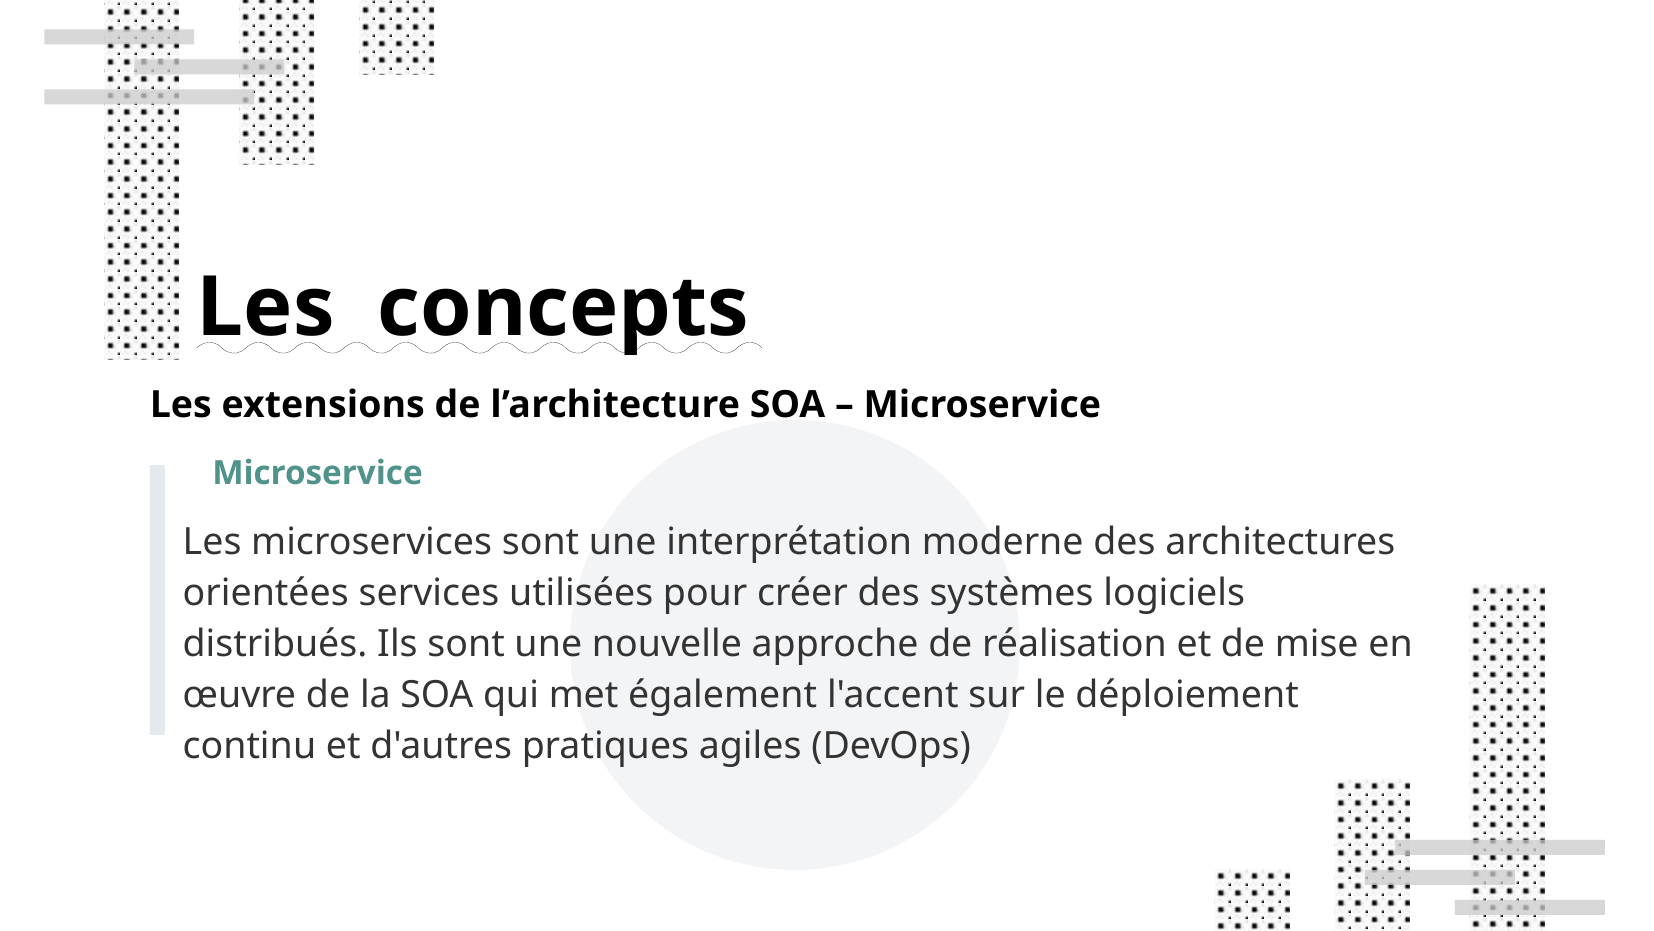

Les concepts
Les extensions de l’architecture SOA – Microservice
Microservice
Les microservices sont une interprétation moderne des architectures orientées services utilisées pour créer des systèmes logiciels distribués. Ils sont une nouvelle approche de réalisation et de mise en œuvre de la SOA qui met également l'accent sur le déploiement continu et d'autres pratiques agiles (DevOps)